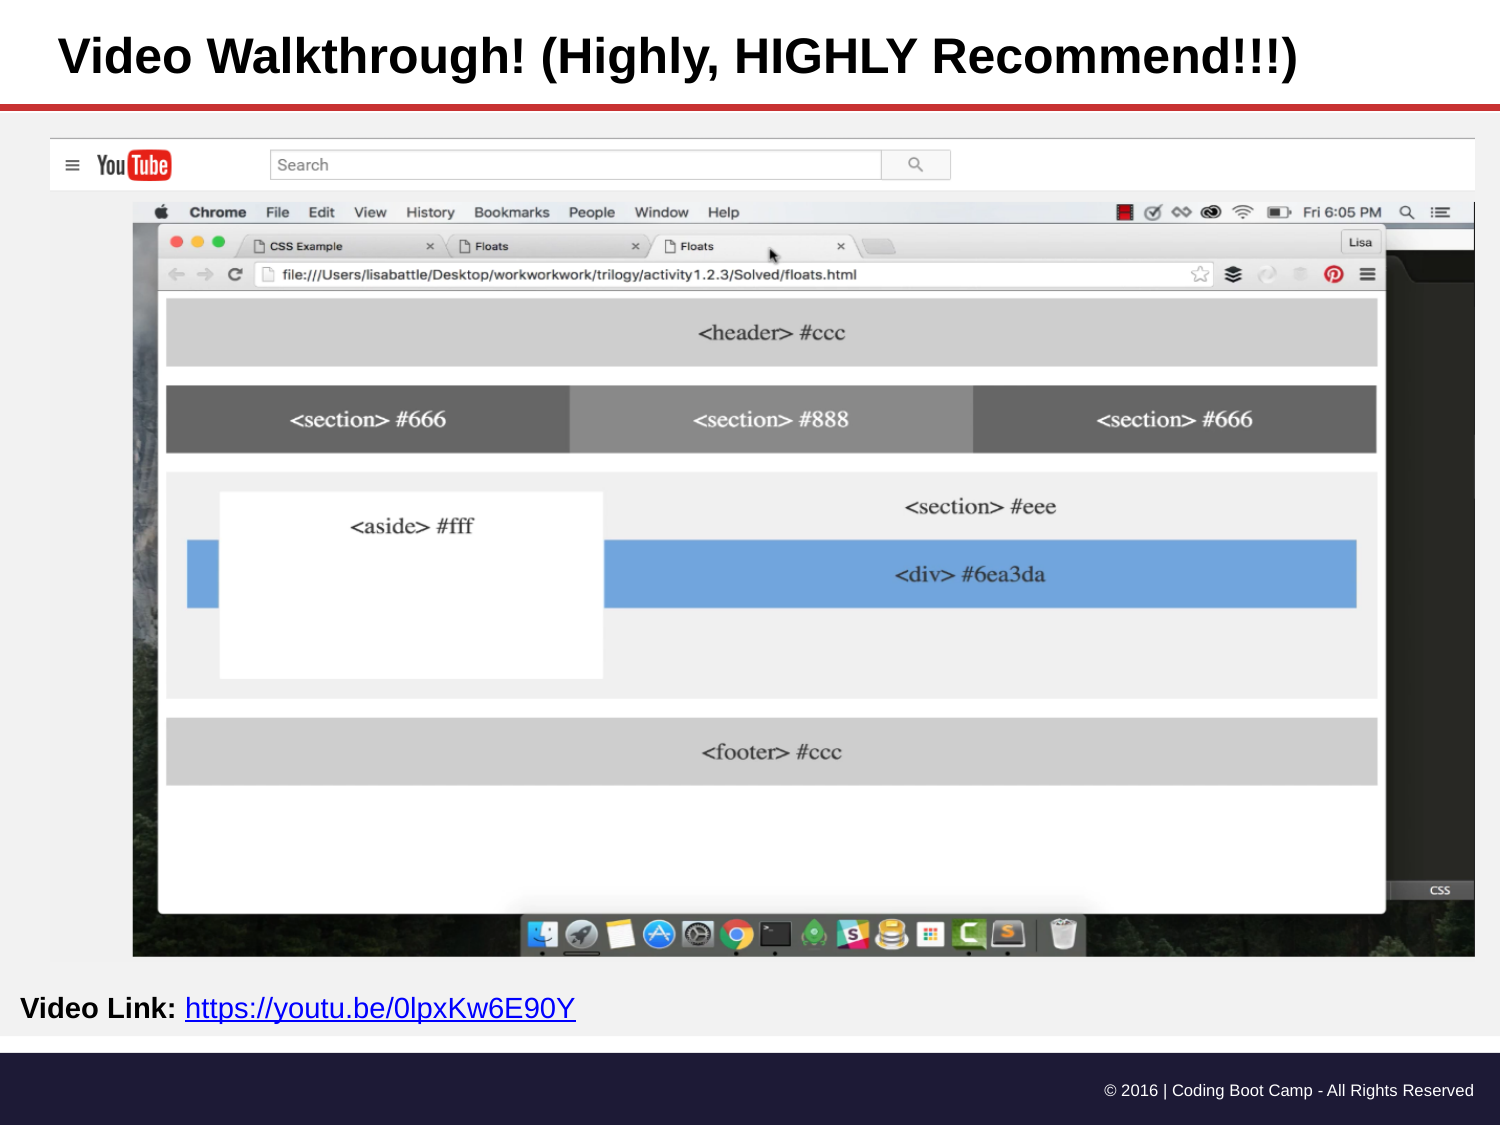

Video Walkthrough! (Highly, HIGHLY Recommend!!!)
Video Link: https://youtu.be/0lpxKw6E90Y